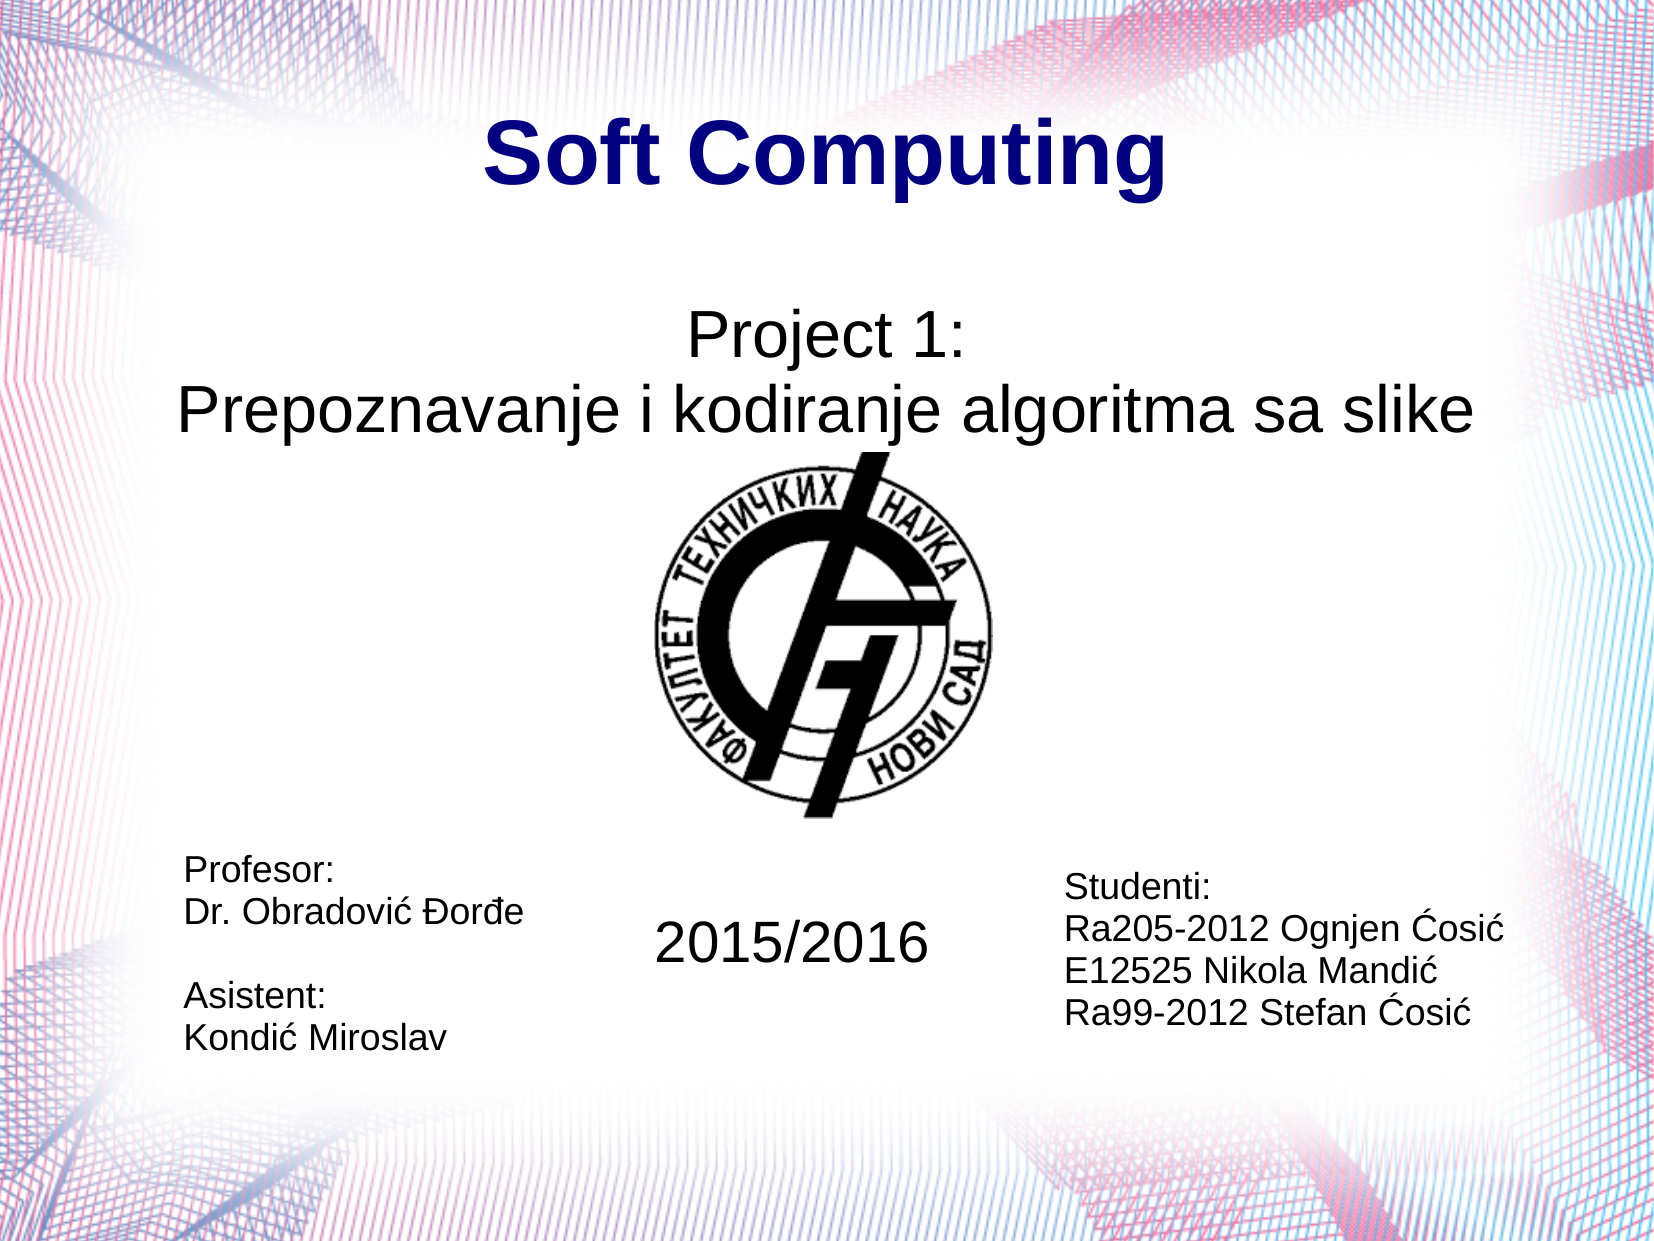

Project 1:
Prepoznavanje i kodiranje algoritma sa slike
# Soft Computing
Profesor:
Dr. Obradović Đorđe
Asistent:
Kondić Miroslav
Studenti:
Ra205-2012 Ognjen Ćosić
E12525 Nikola Mandić
Ra99-2012 Stefan Ćosić
2015/2016